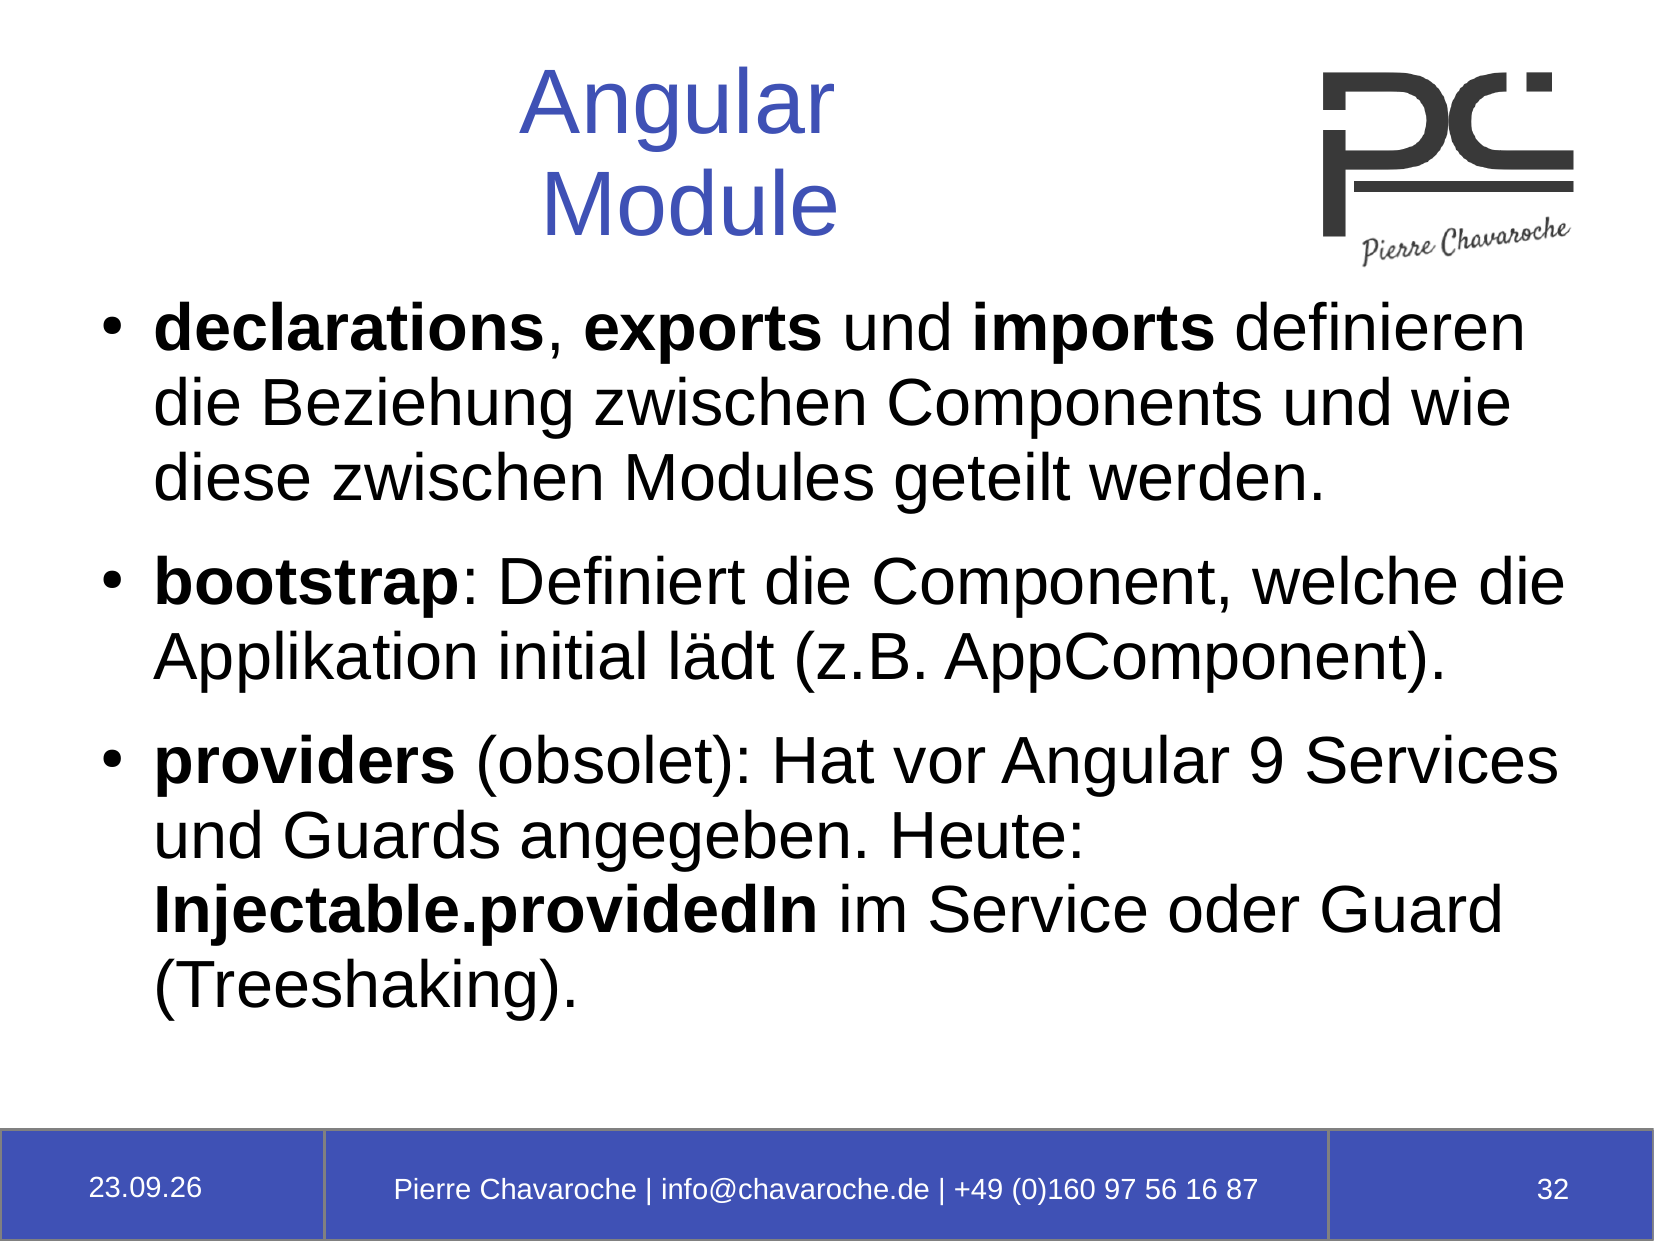

# Angular Module
declarations, exports und imports definieren die Beziehung zwischen Components und wie diese zwischen Modules geteilt werden.
bootstrap: Definiert die Component, welche die Applikation initial lädt (z.B. AppComponent).
providers (obsolet): Hat vor Angular 9 Services und Guards angegeben. Heute: Injectable.providedIn im Service oder Guard (Treeshaking).
Pierre Chavaroche | info@chavaroche.de | +49 (0)160 97 56 16 87
32